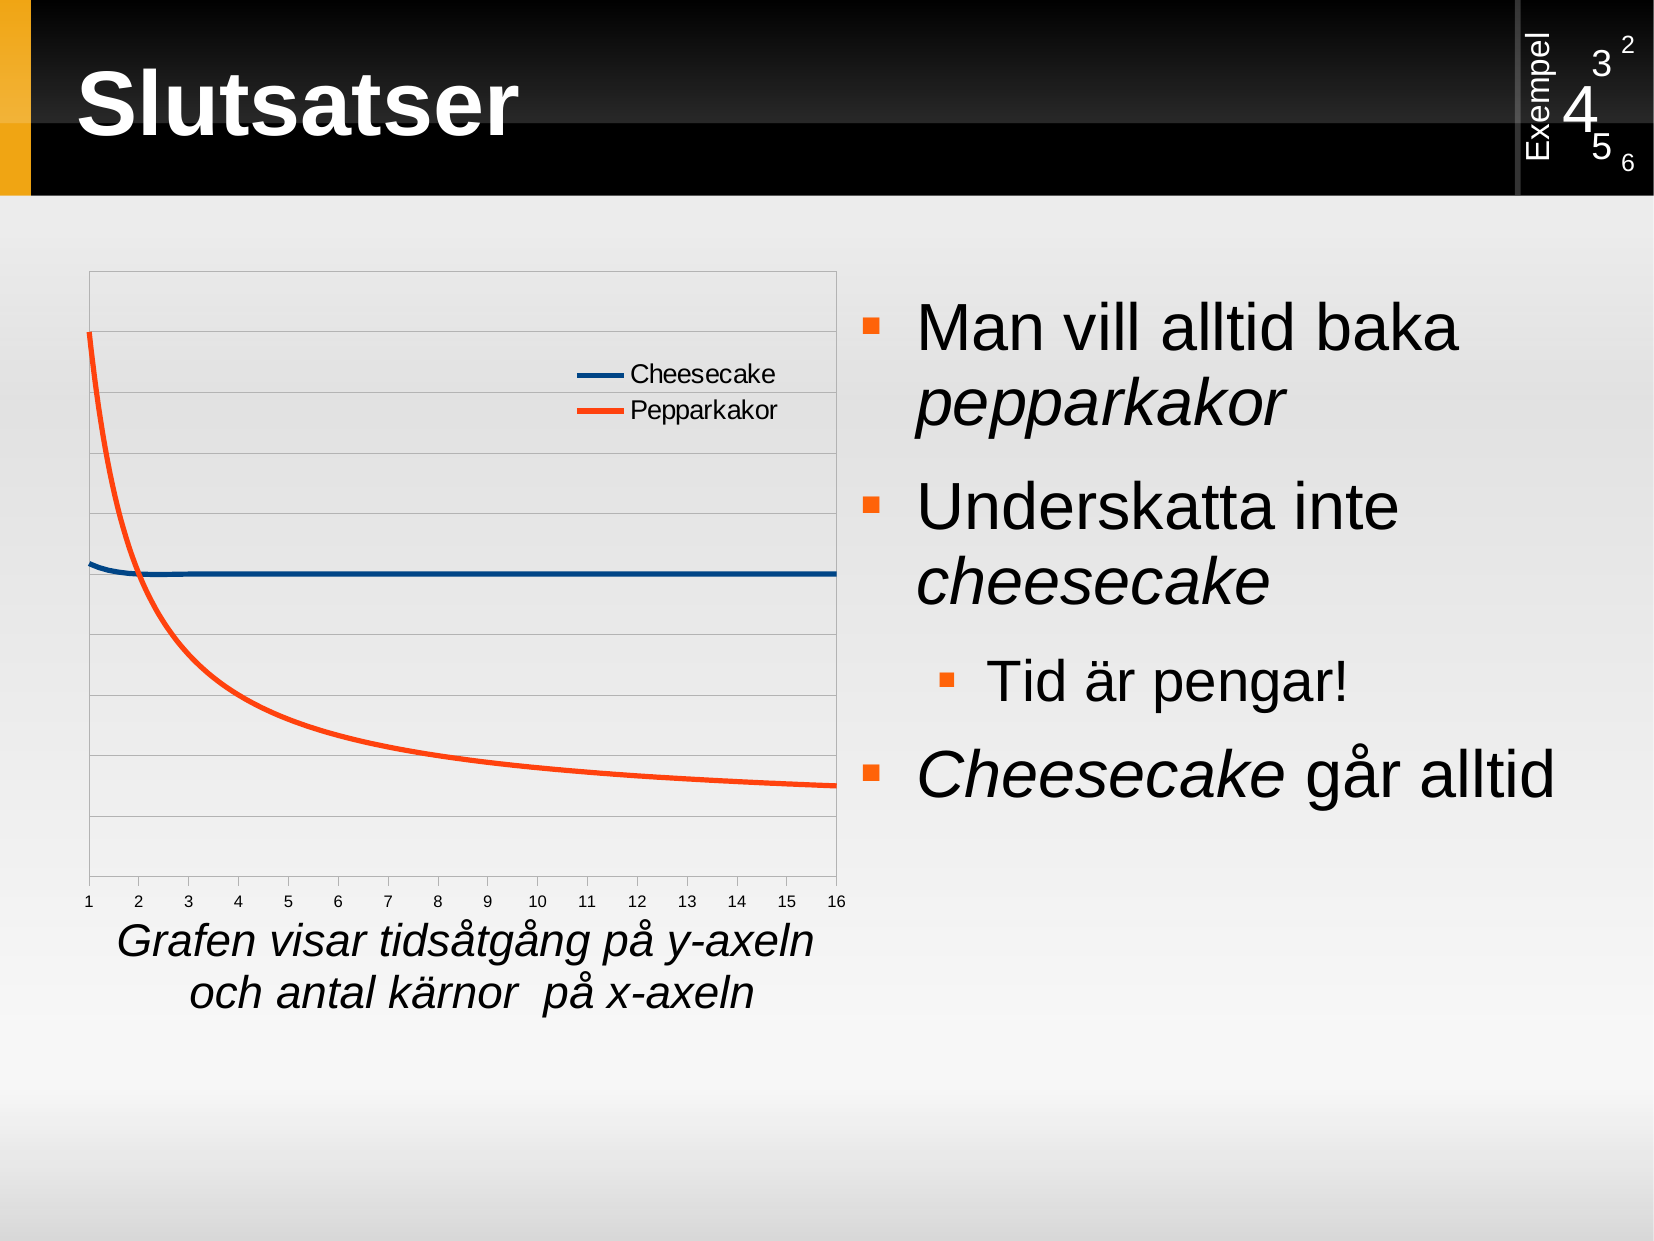

# Slutsatser
2
3
4
Exempel
5
6
### Chart
| Category | Cheesecake | Pepparkakor |
|---|---|---|
| 1 | 45.0 | 45.0 |
| 2 | 25.0 | 25.0 |
| 3 | 25.0 | 18.3333333333333 |
| 4 | 25.0 | 15.0 |
| 5 | 25.0 | 13.0 |
| 6 | 25.0 | 11.6666666666667 |
| 7 | 25.0 | 10.7142857142857 |
| 8 | 25.0 | 10.0 |
| 9 | 25.0 | 9.44444444444444 |
| 10 | 25.0 | 9.0 |
| 11 | 25.0 | 8.63636363636364 |
| 12 | 25.0 | 8.33 |
| 13 | 25.0 | 8.07692307692308 |
| 14 | 25.0 | 7.85714285714286 |
| 15 | 25.0 | 7.66666666666667 |
| 16 | 25.0 | 7.5 |Man vill alltid baka pepparkakor
Underskatta inte cheesecake
Tid är pengar!
Cheesecake går alltid
Grafen visar tidsåtgång på y-axeln och antal kärnor på x-axeln